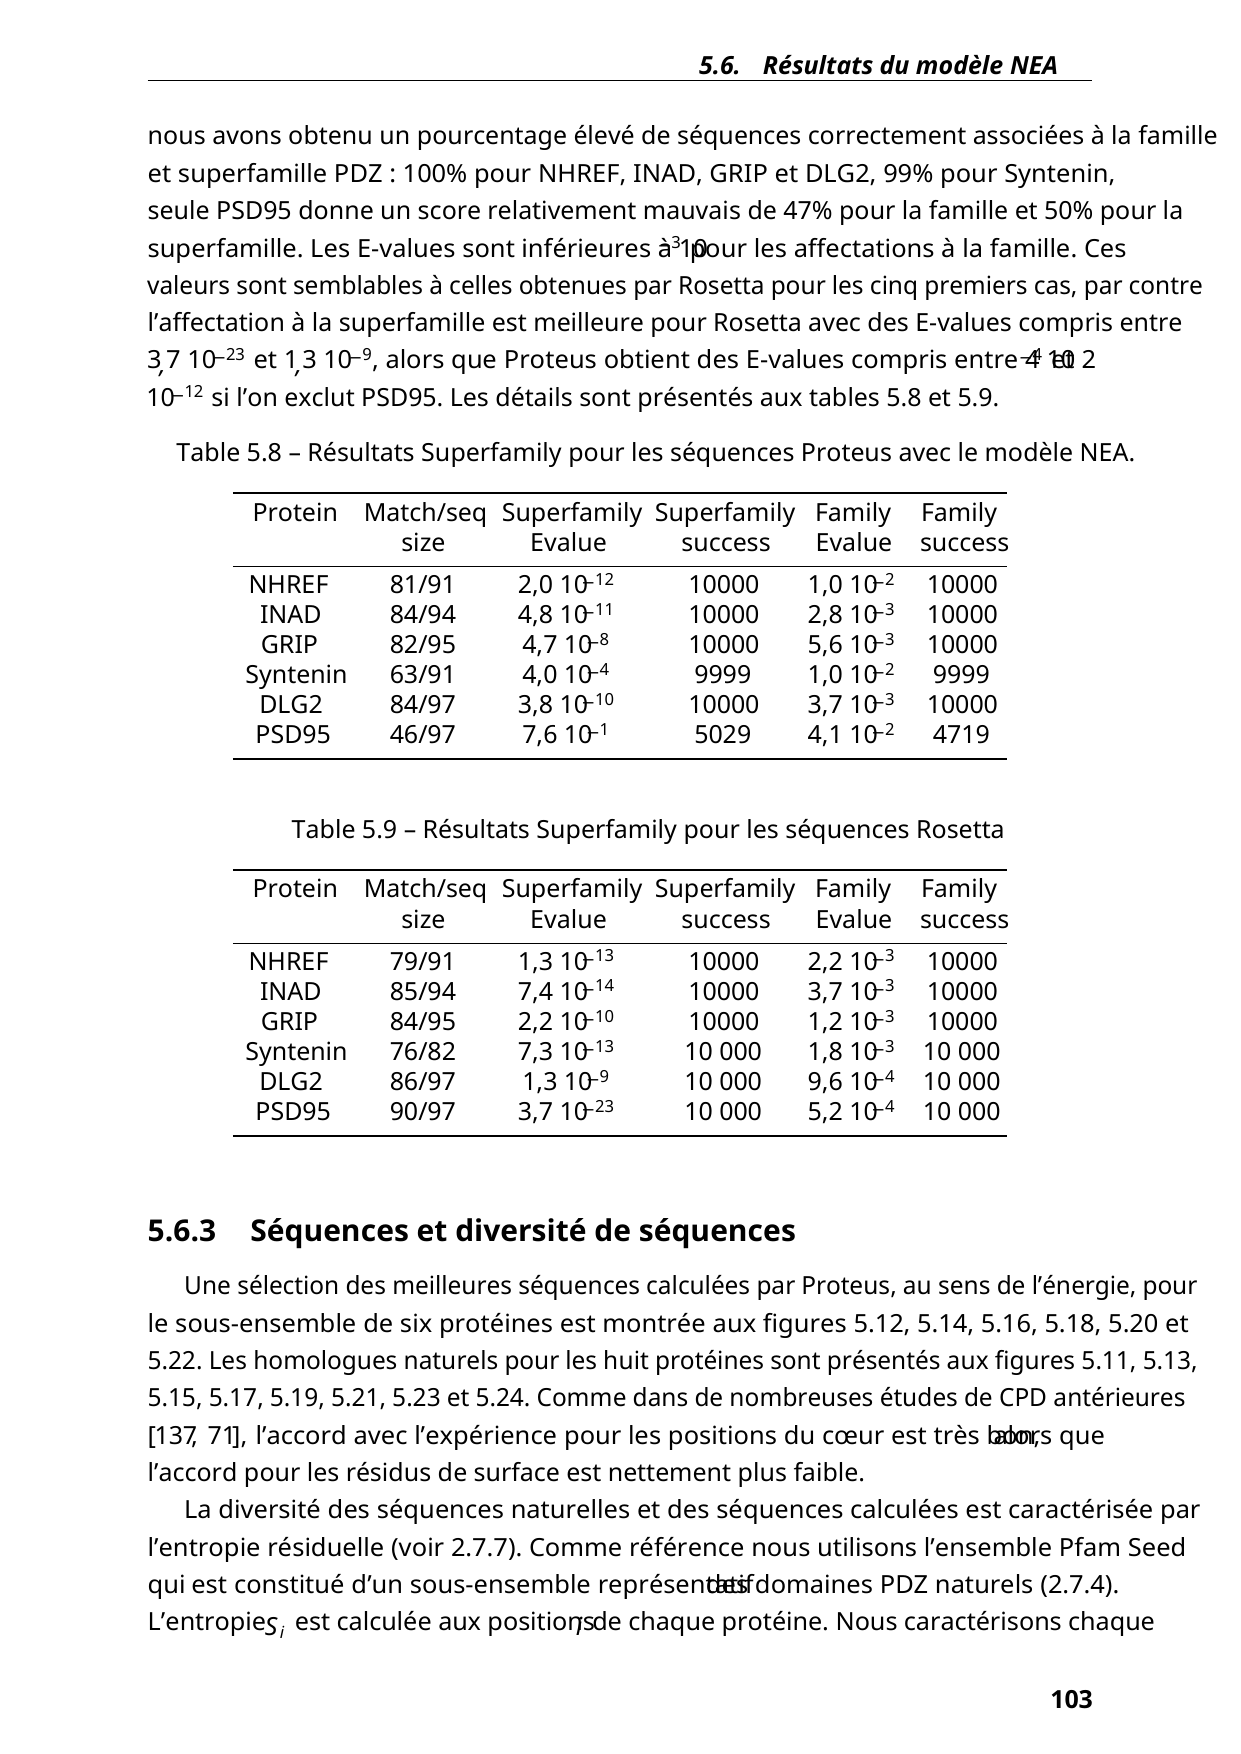

5.6.
Résultats du modèle NEA
nous avons obtenu un pourcentage élevé de séquences correctement associées à la famille
et superfamille PDZ : 100% pour NHREF, INAD, GRIP et DLG2, 99% pour Syntenin,
seule PSD95 donne un score relativement mauvais de 47% pour la famille et 50% pour la
superfamille. Les E-values sont inférieures à 10
pour les affectations à la famille. Ces
3
−
valeurs sont semblables à celles obtenues par Rosetta pour les cinq premiers cas, par contre
l’affectation à la superfamille est meilleure pour Rosetta avec des E-values compris entre
3
7 10
et 1
3 10
, alors que Proteus obtient des E-values compris entre 4 10
et 2
23
9
4
−
−
−
,
,
10
si l’on exclut PSD95. Les détails sont présentés aux tables 5.8 et 5.9.
12
−
Table 5.8 – Résultats Superfamily pour les séquences Proteus avec le modèle NEA.
Protein
Match/seq
Superfamily
Superfamily
Family
Family
size
Evalue
success
Evalue
success
NHREF
81/91
2,0 10
10000
1,0 10
10000
12
2
−
−
INAD
84/94
4,8 10
10000
2,8 10
10000
11
3
−
−
GRIP
82/95
4,7 10
10000
5,6 10
10000
8
3
−
−
Syntenin
63/91
4,0 10
9999
1,0 10
9999
4
2
−
−
DLG2
84/97
3,8 10
10000
3,7 10
10000
10
3
−
−
PSD95
46/97
7,6 10
5029
4,1 10
4719
1
2
−
−
Table 5.9 – Résultats Superfamily pour les séquences Rosetta
Protein
Match/seq
Superfamily
Superfamily
Family
Family
size
Evalue
success
Evalue
success
NHREF
79/91
1,3 10
10000
2,2 10
10000
13
3
−
−
INAD
85/94
7,4 10
10000
3,7 10
10000
14
3
−
−
GRIP
84/95
2,2 10
10000
1,2 10
10000
10
3
−
−
Syntenin
76/82
7,3 10
10 000
1,8 10
10 000
13
3
−
−
DLG2
86/97
1,3 10
10 000
9,6 10
10 000
9
4
−
−
PSD95
90/97
3,7 10
10 000
5,2 10
10 000
23
4
−
−
5.6.3
Séquences et diversité de séquences
Une sélection des meilleures séquences calculées par Proteus, au sens de l’énergie, pour
le sous-ensemble de six protéines est montrée aux figures 5.12, 5.14, 5.16, 5.18, 5.20 et
5.22. Les homologues naturels pour les huit protéines sont présentés aux figures 5.11, 5.13,
5.15, 5.17, 5.19, 5.21, 5.23 et 5.24. Comme dans de nombreuses études de CPD antérieures
[
137
,
71
],
l’accord avec l’expérience pour les positions du cœur est très bon,
alors que
l’accord pour les résidus de surface est nettement plus faible.
La diversité des séquences naturelles et des séquences calculées est caractérisée par
l’entropie résiduelle (voir 2.7.7). Comme référence nous utilisons l’ensemble Pfam Seed
qui
est constitué d’un sous-ensemble représentatif
des domaines PDZ naturels (2.7.4).
L’entropie
est calculée aux positions
de chaque protéine. Nous caractérisons chaque
S
i
i
103